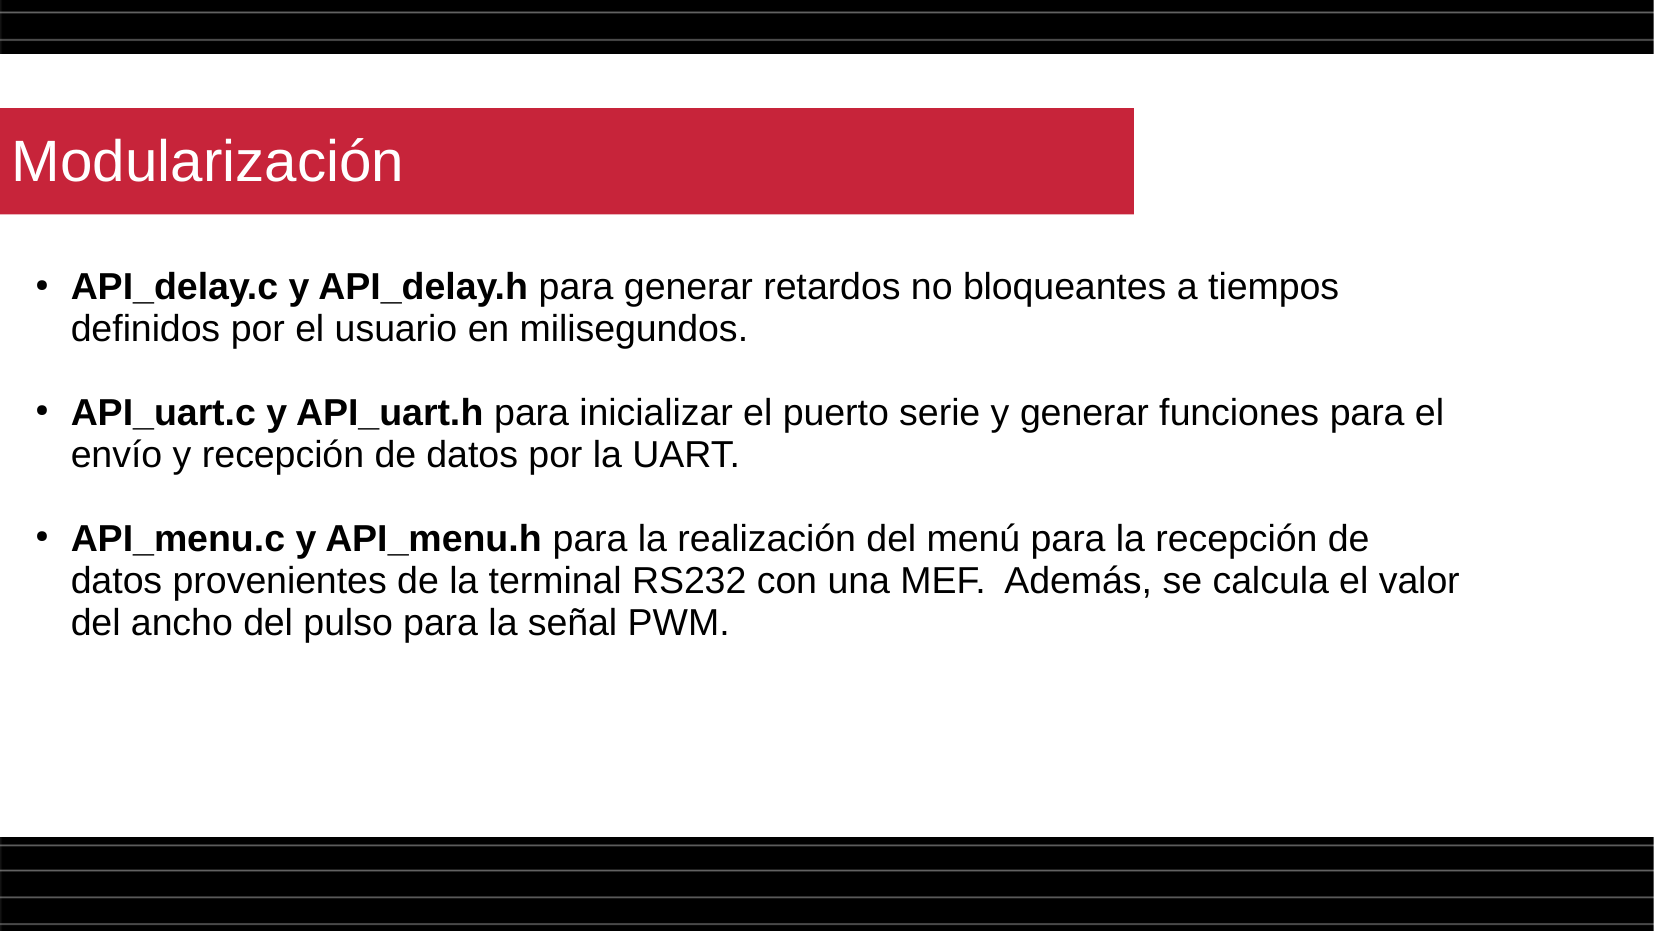

# Modularización
API_delay.c y API_delay.h para generar retardos no bloqueantes a tiempos definidos por el usuario en milisegundos.
API_uart.c y API_uart.h para inicializar el puerto serie y generar funciones para el envío y recepción de datos por la UART.
API_menu.c y API_menu.h para la realización del menú para la recepción de datos provenientes de la terminal RS232 con una MEF. Además, se calcula el valor del ancho del pulso para la señal PWM.